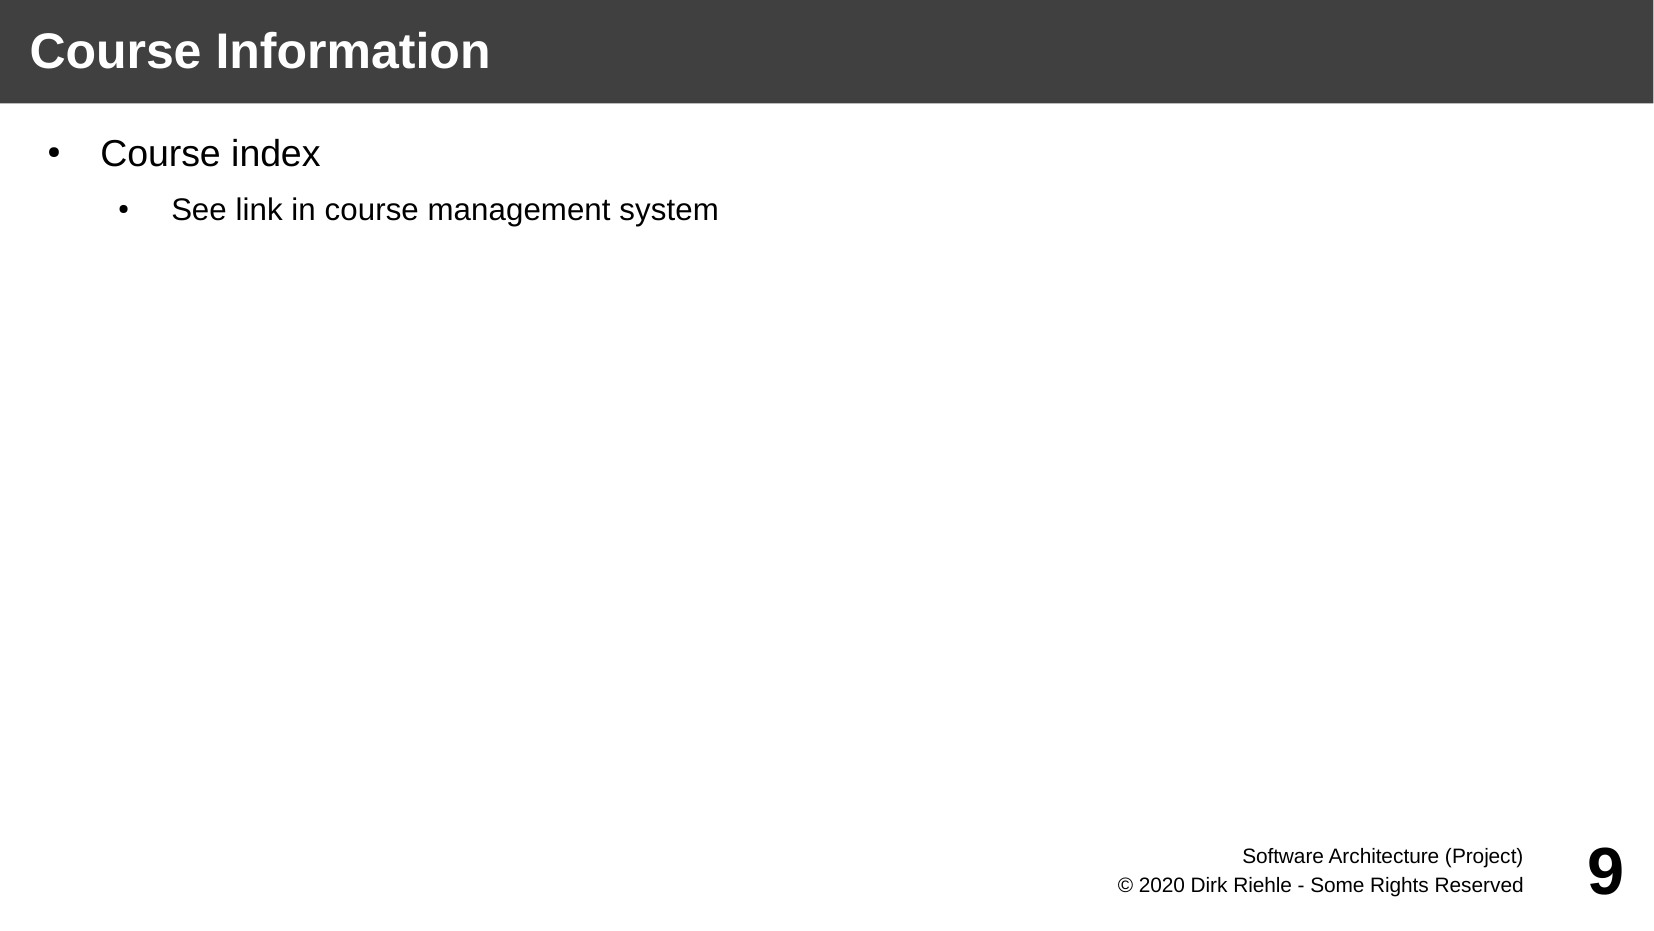

# Course Information
Course index
See link in course management system
Software Architecture (Project)
9
© 2020 Dirk Riehle - Some Rights Reserved